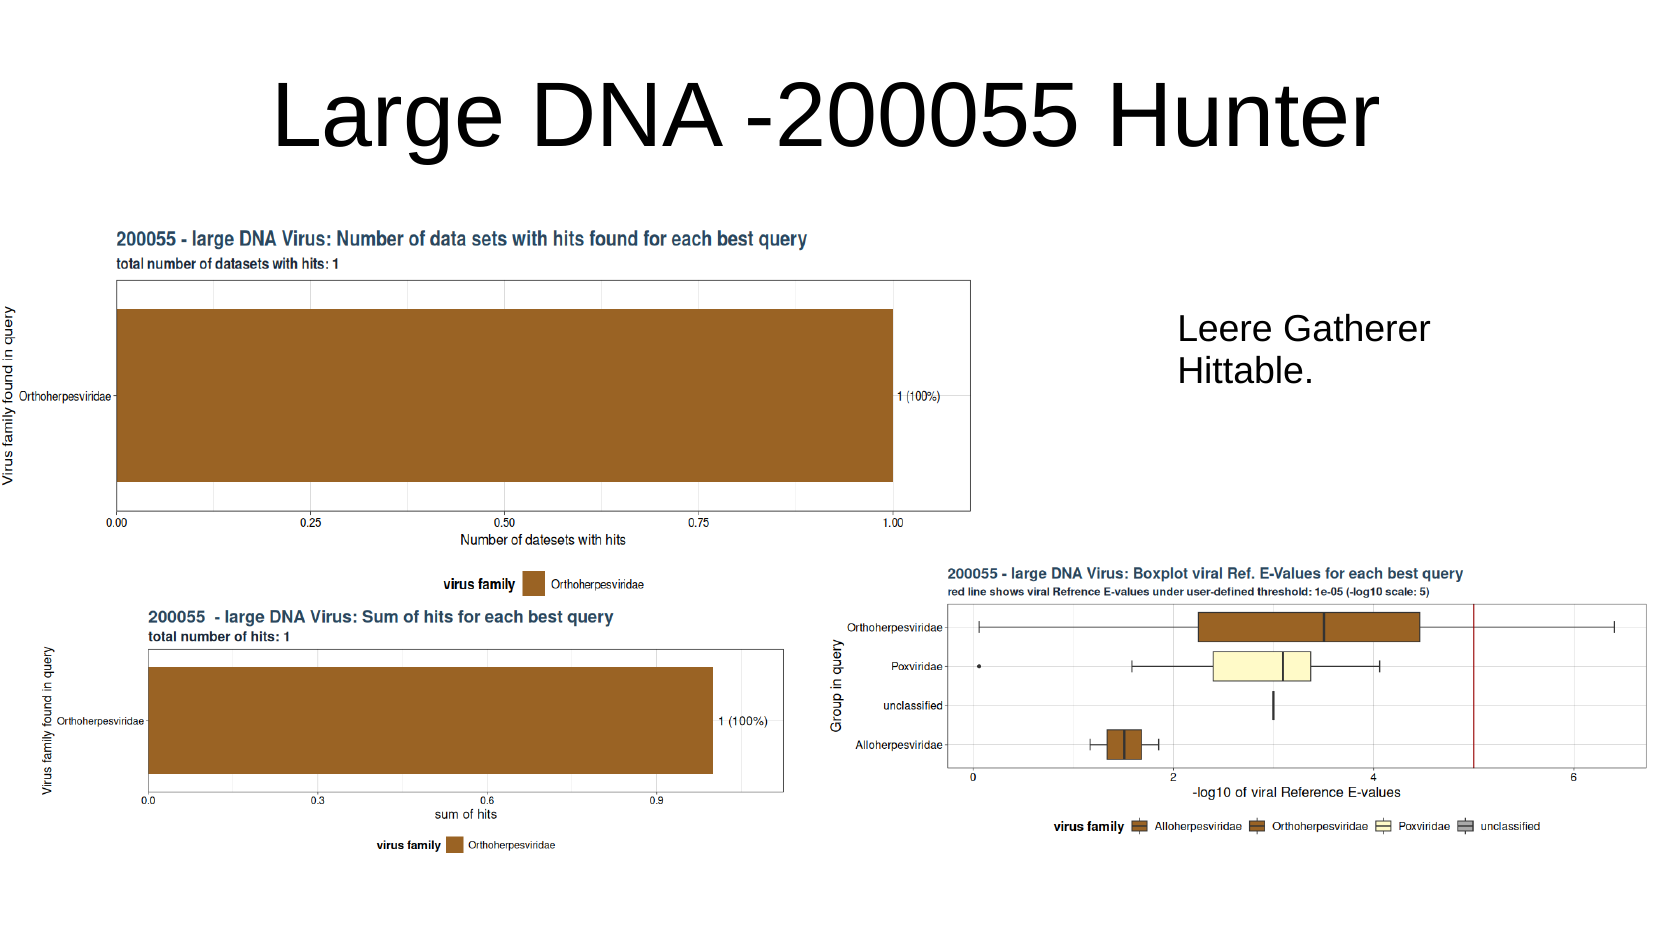

# Large DNA -200055 Hunter
Leere Gatherer Hittable.